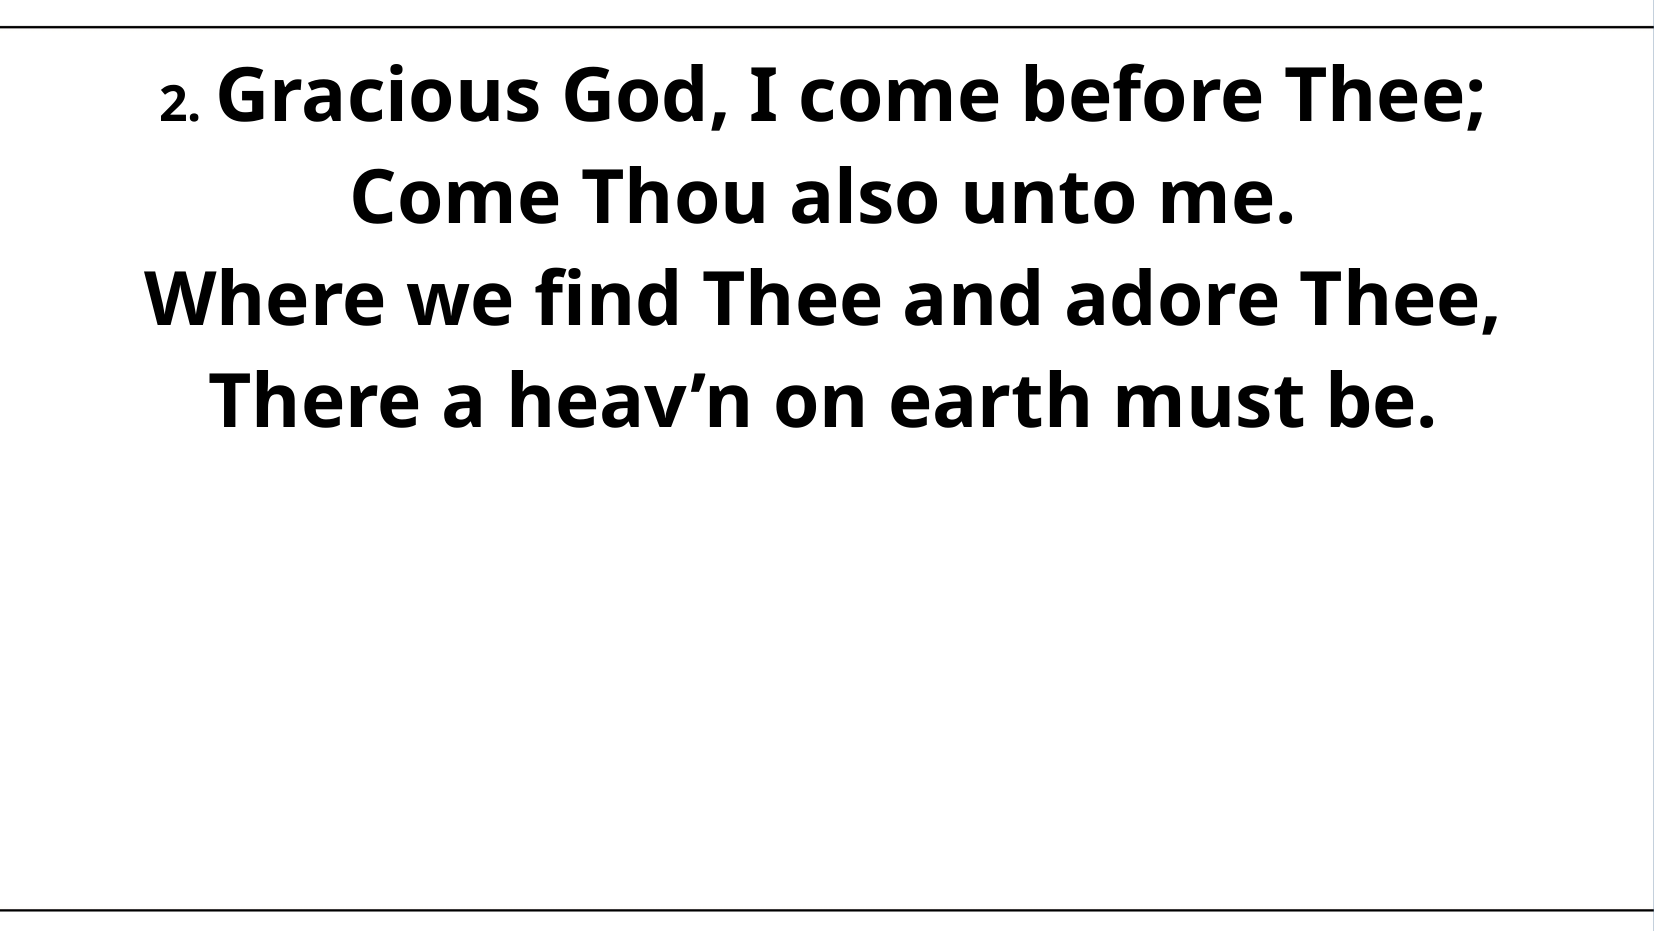

2. Gracious God, I come before Thee;
Come Thou also unto me.
Where we find Thee and adore Thee,
There a heav’n on earth must be.